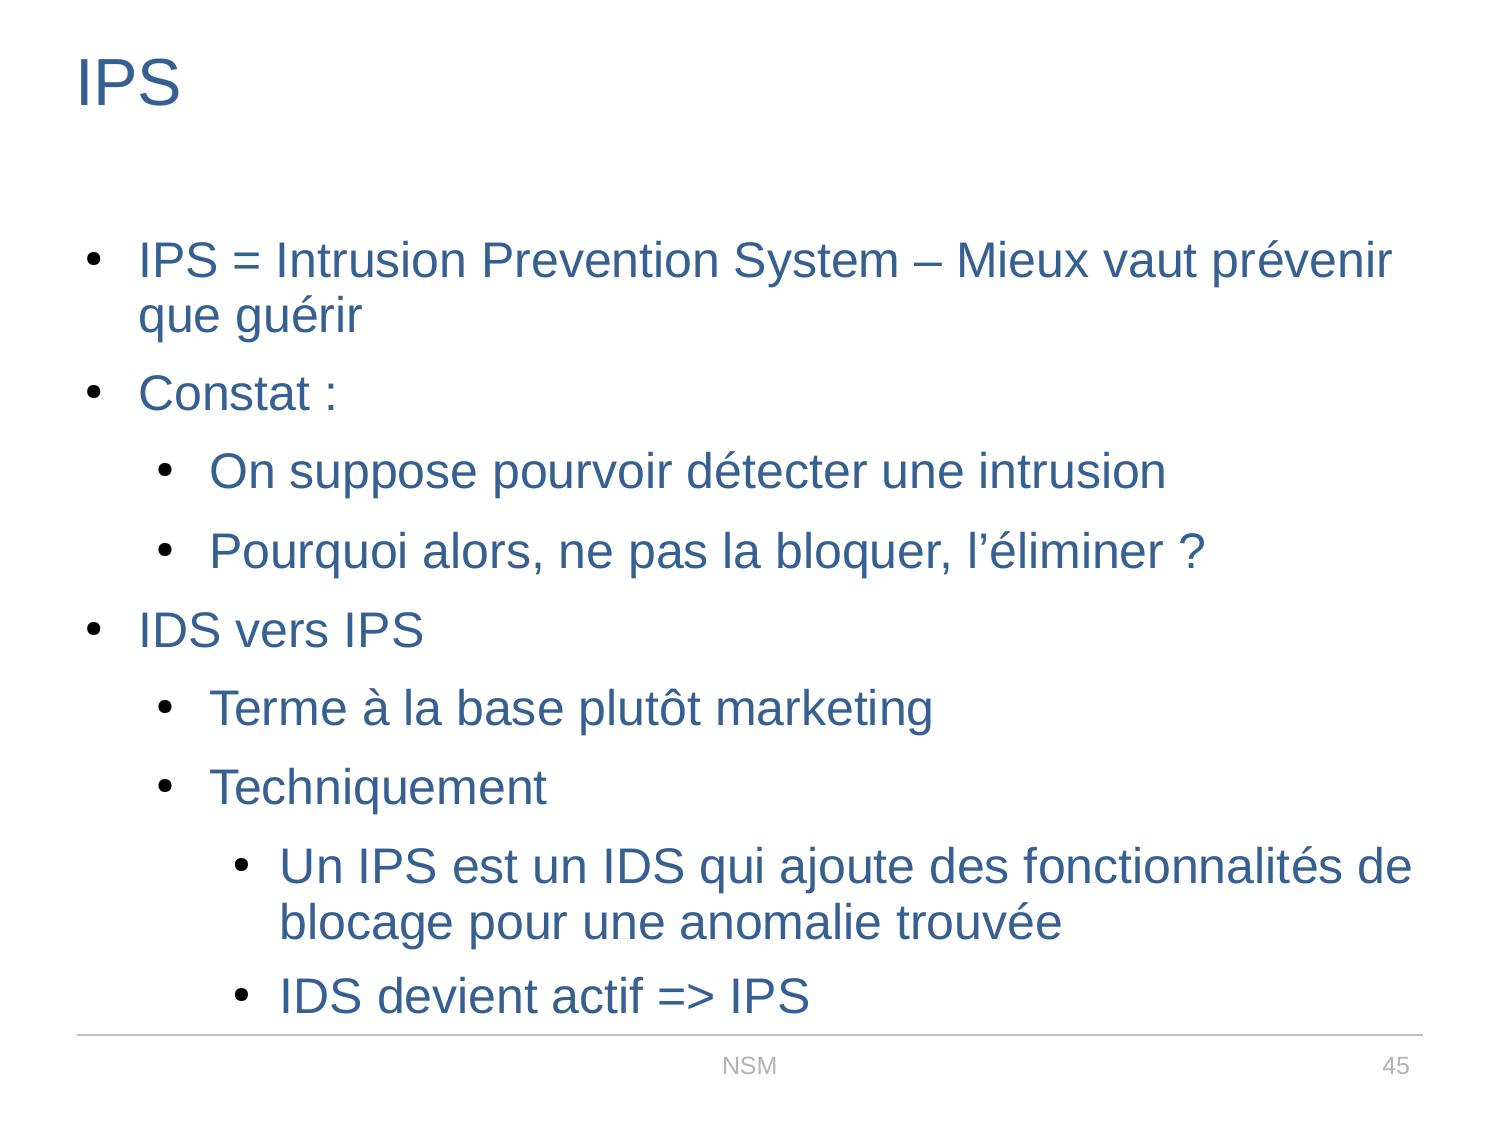

# IPS
IPS = Intrusion Prevention System – Mieux vaut prévenir que guérir
Constat :
On suppose pourvoir détecter une intrusion
Pourquoi alors, ne pas la bloquer, l’éliminer ?
IDS vers IPS
Terme à la base plutôt marketing
Techniquement
Un IPS est un IDS qui ajoute des fonctionnalités de blocage pour une anomalie trouvée
IDS devient actif => IPS
Your footer here
45